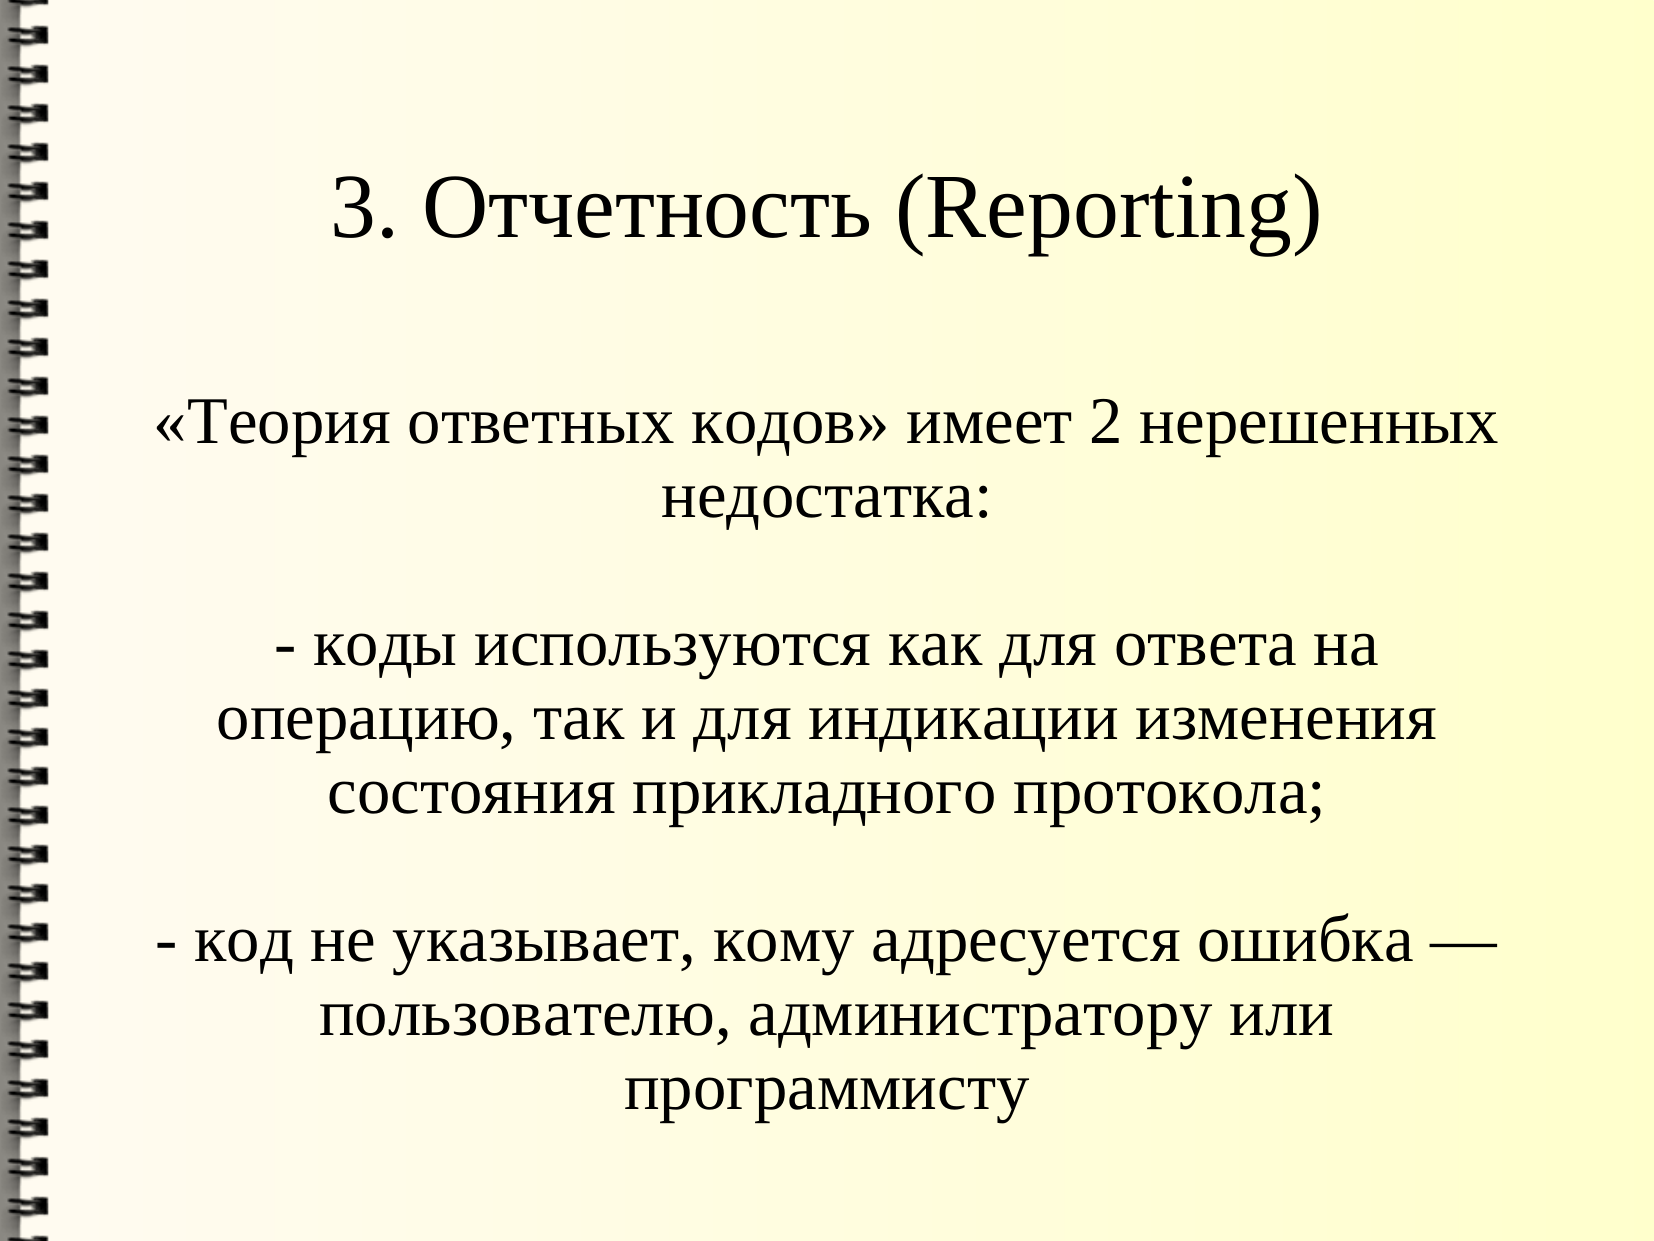

# 3. Отчетность (Reporting)
«Теория ответных кодов» имеет 2 нерешенных недостатка:
- коды используются как для ответа на операцию, так и для индикации изменения состояния прикладного протокола;
- код не указывает, кому адресуется ошибка — пользователю, администратору или программисту